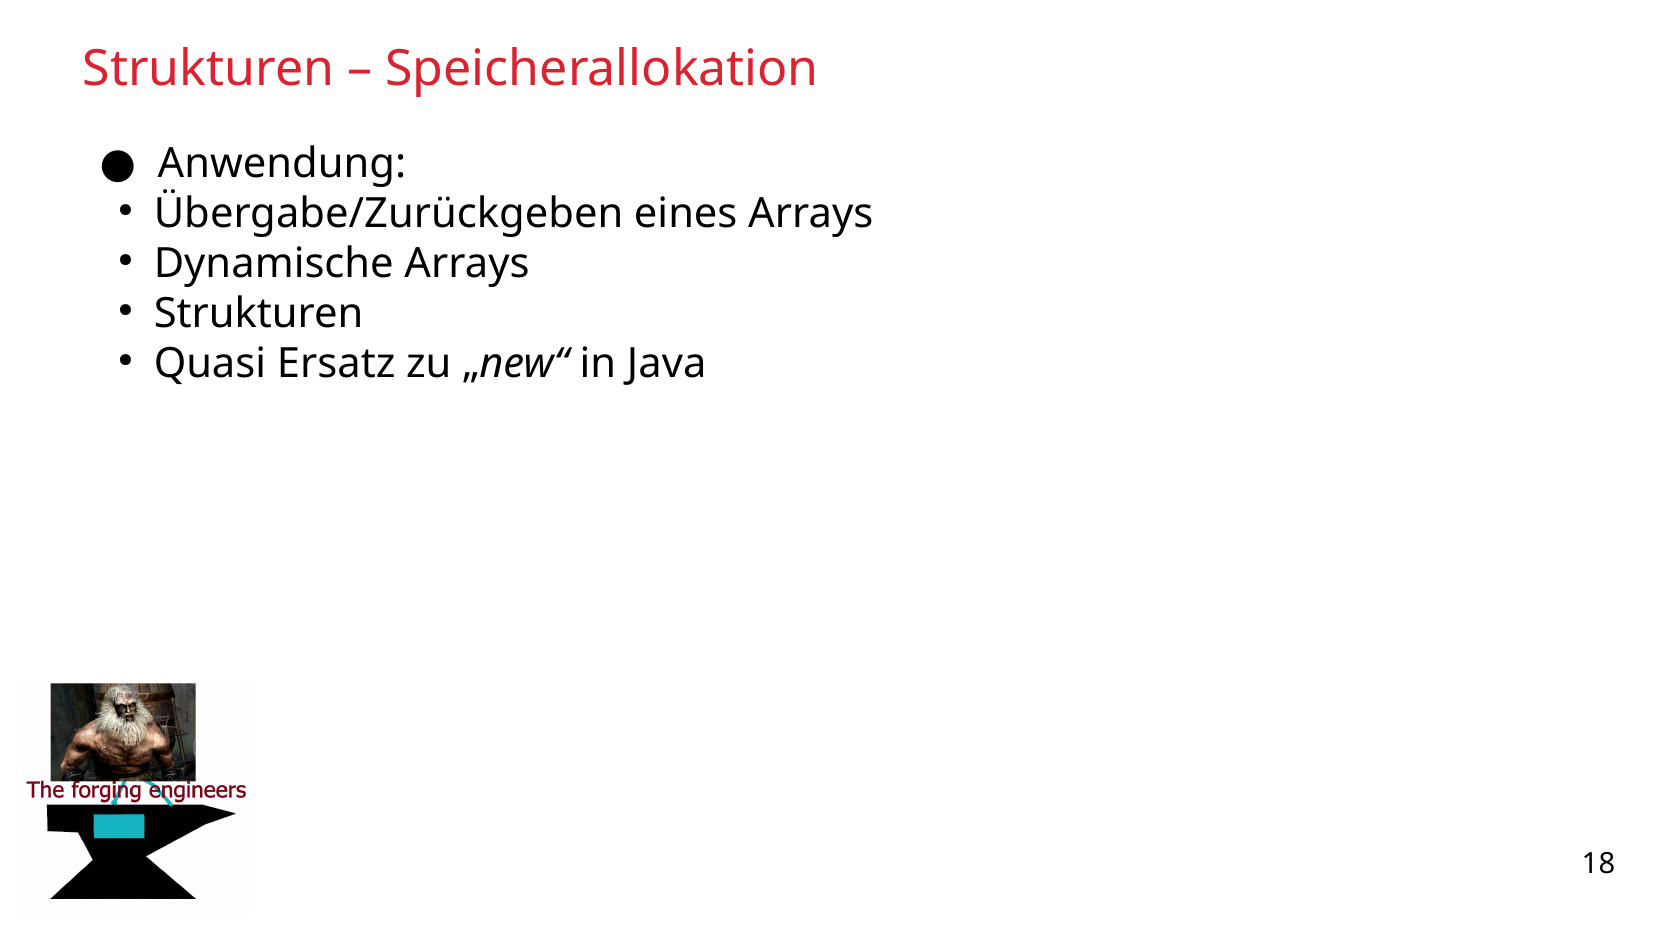

# Strukturen – Speicherallokation
Anwendung:
Übergabe/Zurückgeben eines Arrays
Dynamische Arrays
Strukturen
Quasi Ersatz zu „new“ in Java